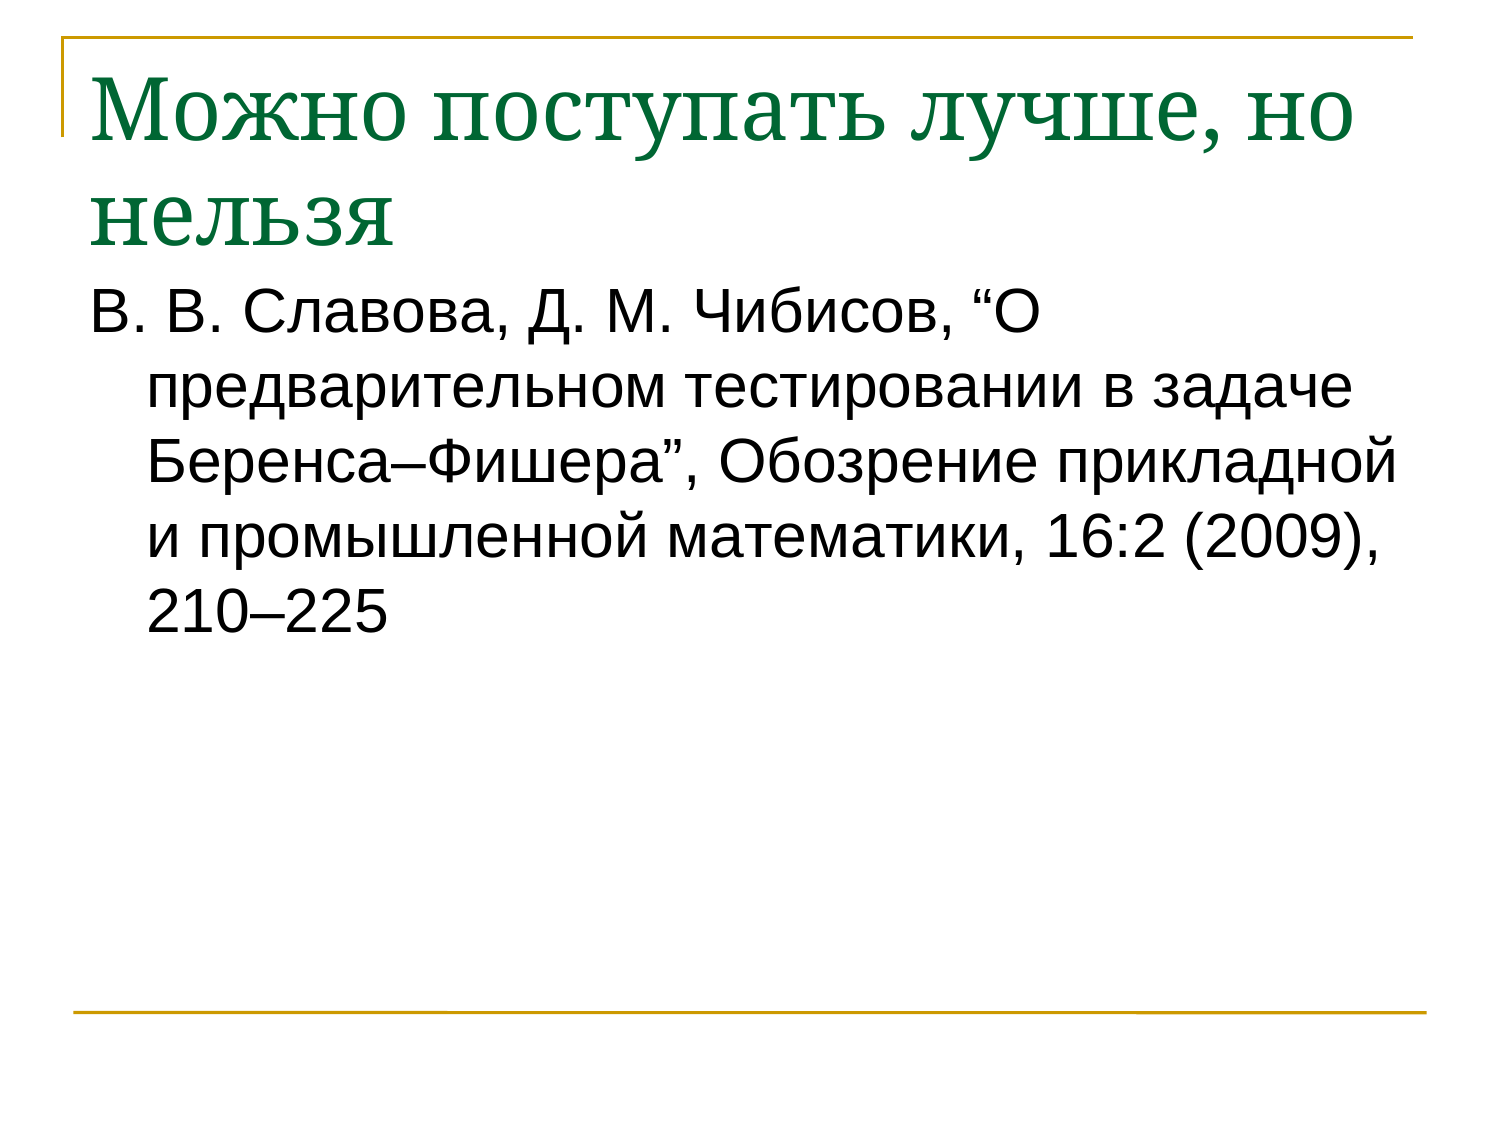

# Можно поступать лучше, но нельзя
В. В. Славова, Д. М. Чибисов, “О предварительном тестировании в задаче Беренса–Фишера”, Обозрение прикладной и промышленной математики, 16:2 (2009), 210–225